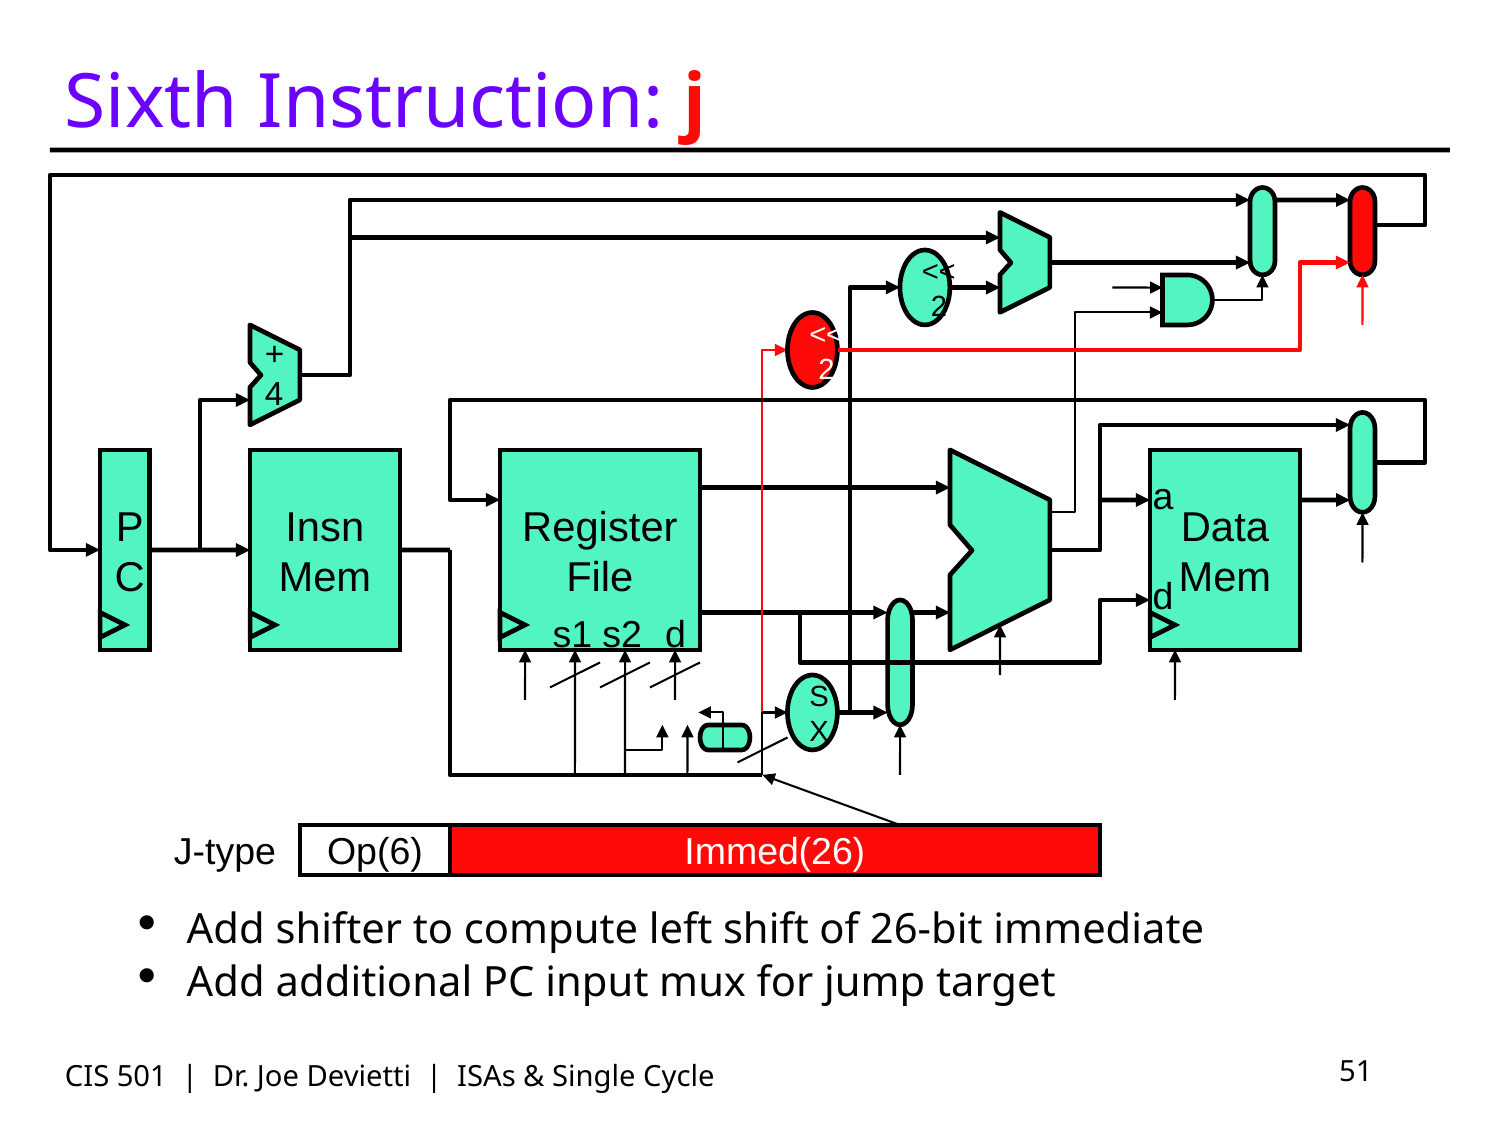

Sixth Instruction: j
<<
2
<<
2
+
4
P
C
Insn
Mem
Register
File
Data
Mem
a
d
s1
s2
d
S
X
J-type
Op(6)
Immed(26)
Add shifter to compute left shift of 26-bit immediate
Add additional PC input mux for jump target
CIS 501 | Dr. Joe Devietti | ISAs & Single Cycle